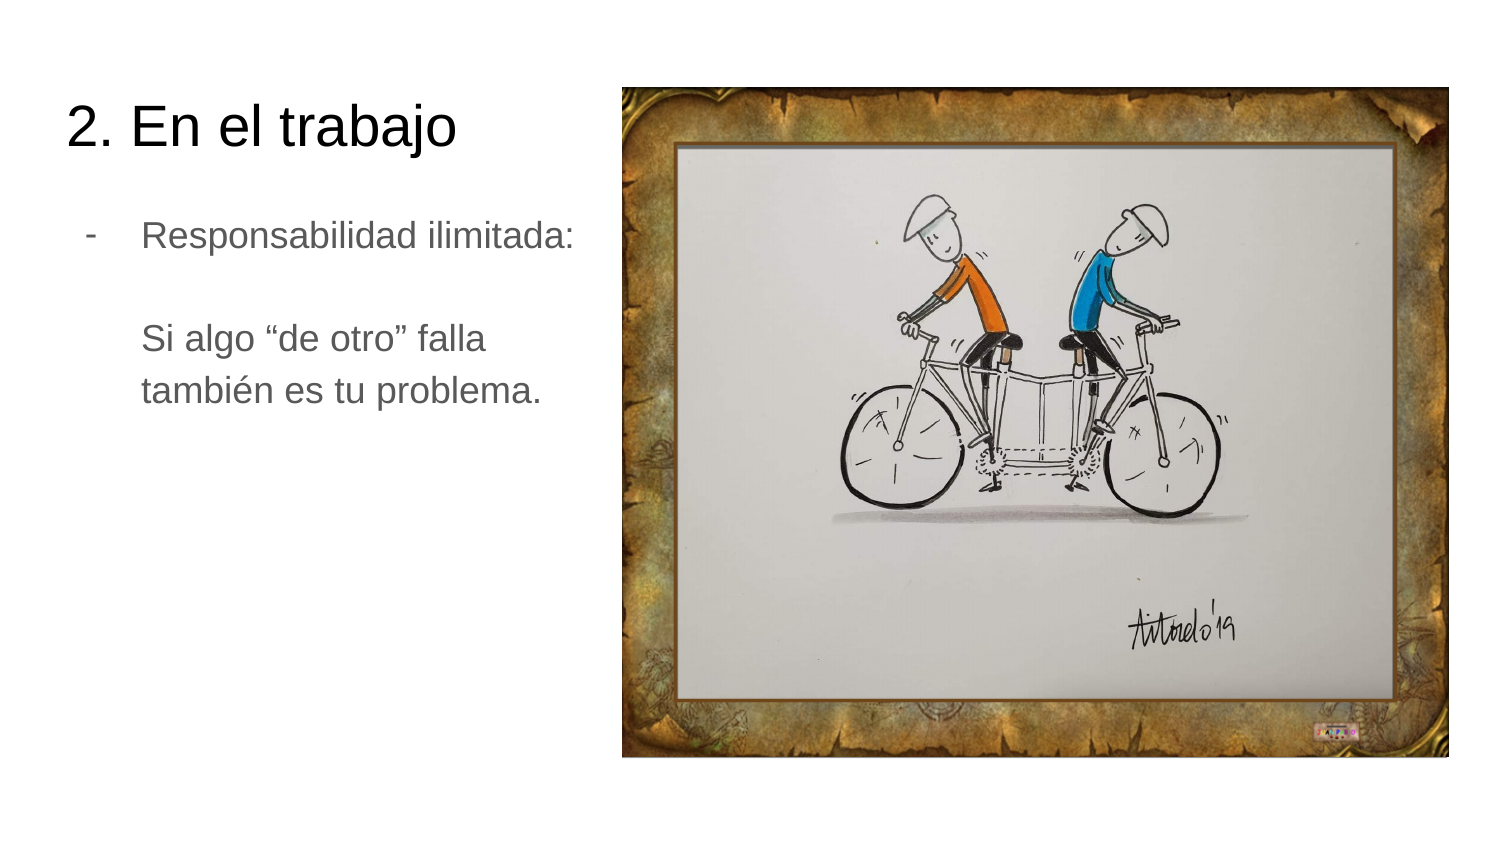

# 2. En el trabajo
Responsabilidad ilimitada:
Si algo “de otro” falla
también es tu problema.